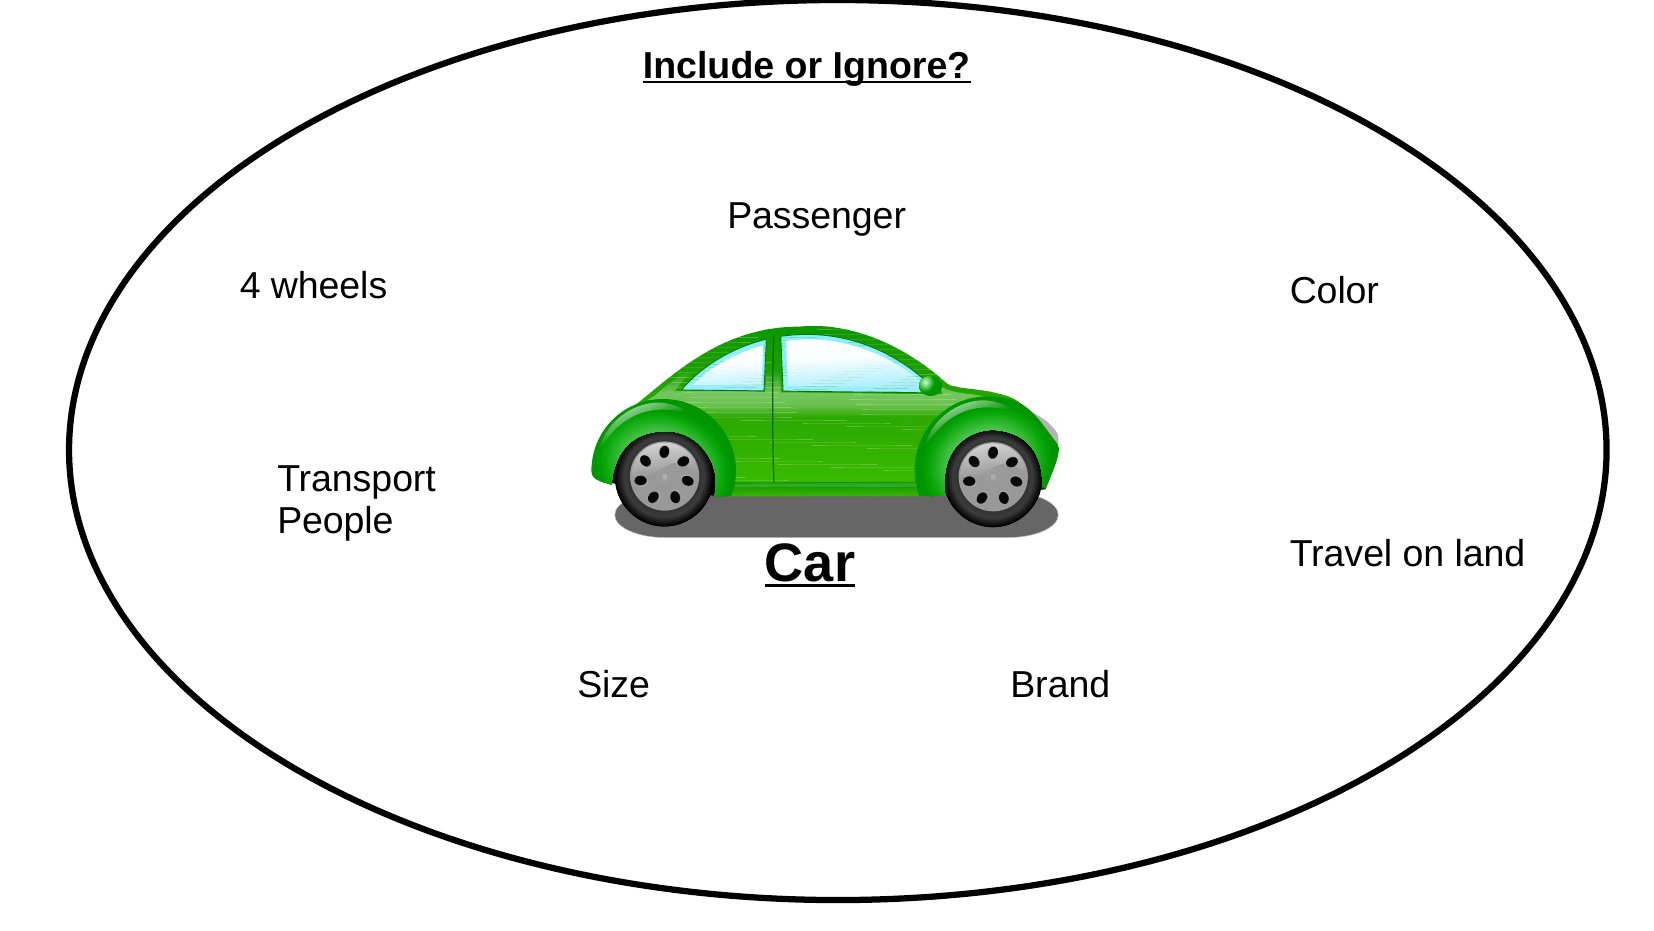

Include or Ignore?
Passenger
4 wheels
Color
Transport
People
Car
Travel on land
Size
Brand